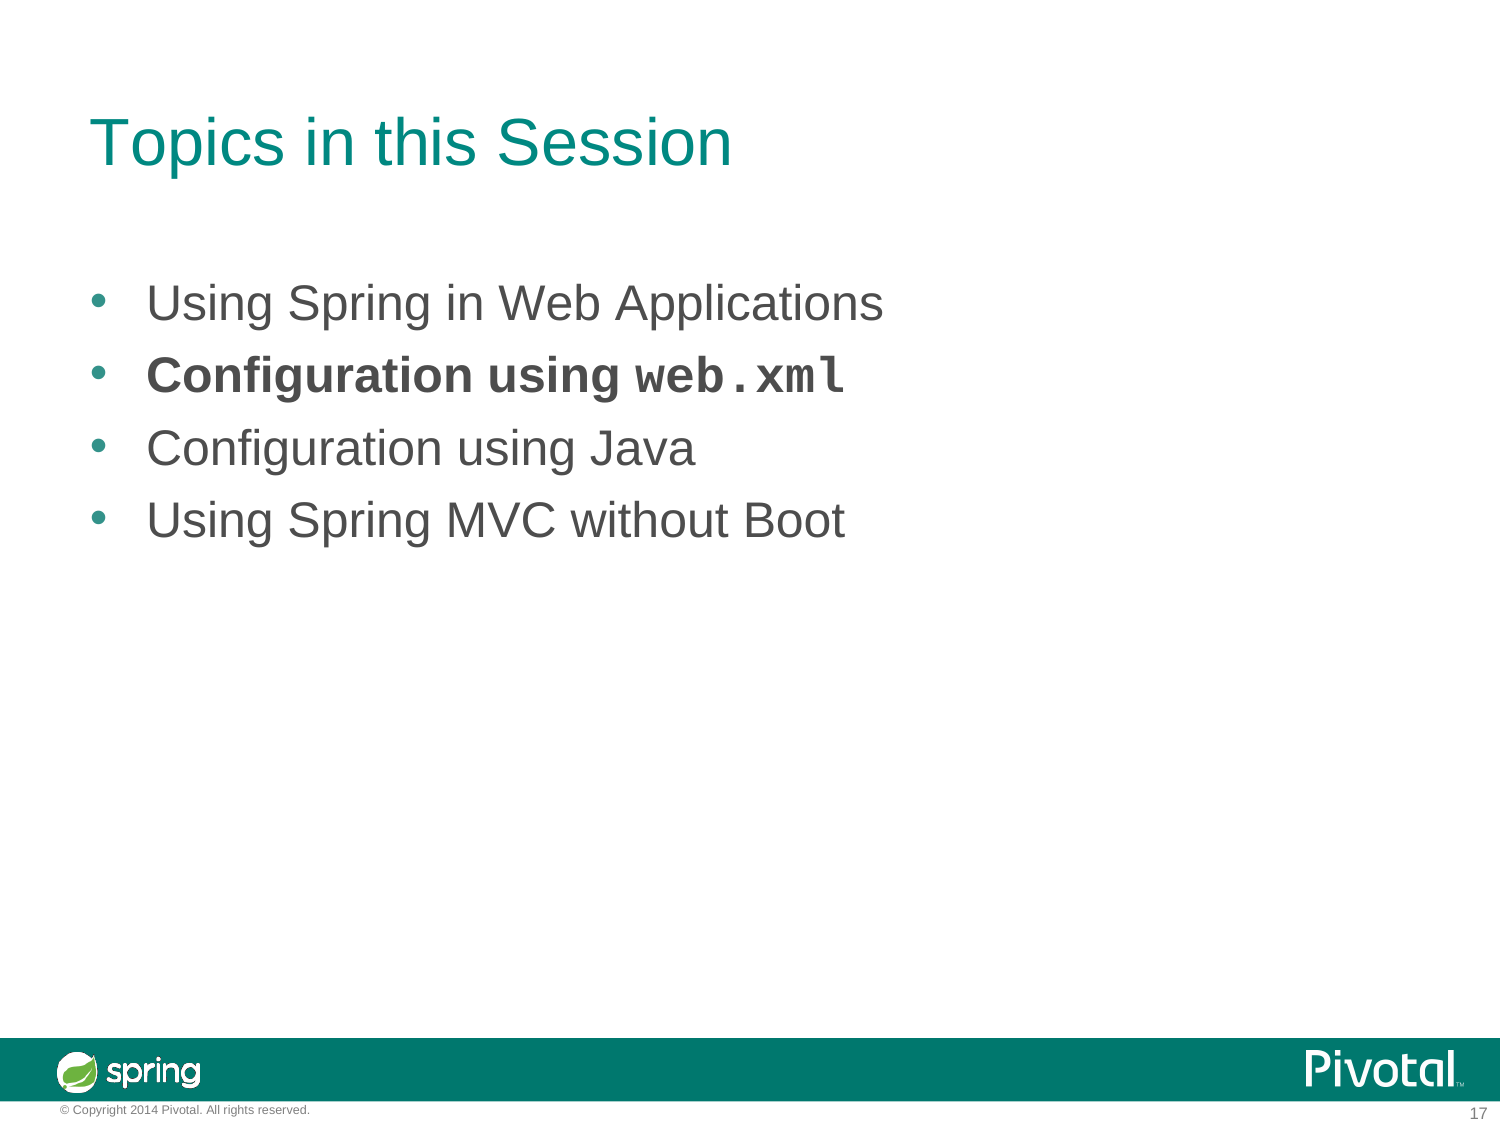

# Topics in this Session
Using Spring in Web Applications
Configuration using web.xml
Configuration using Java
Using Spring MVC without Boot